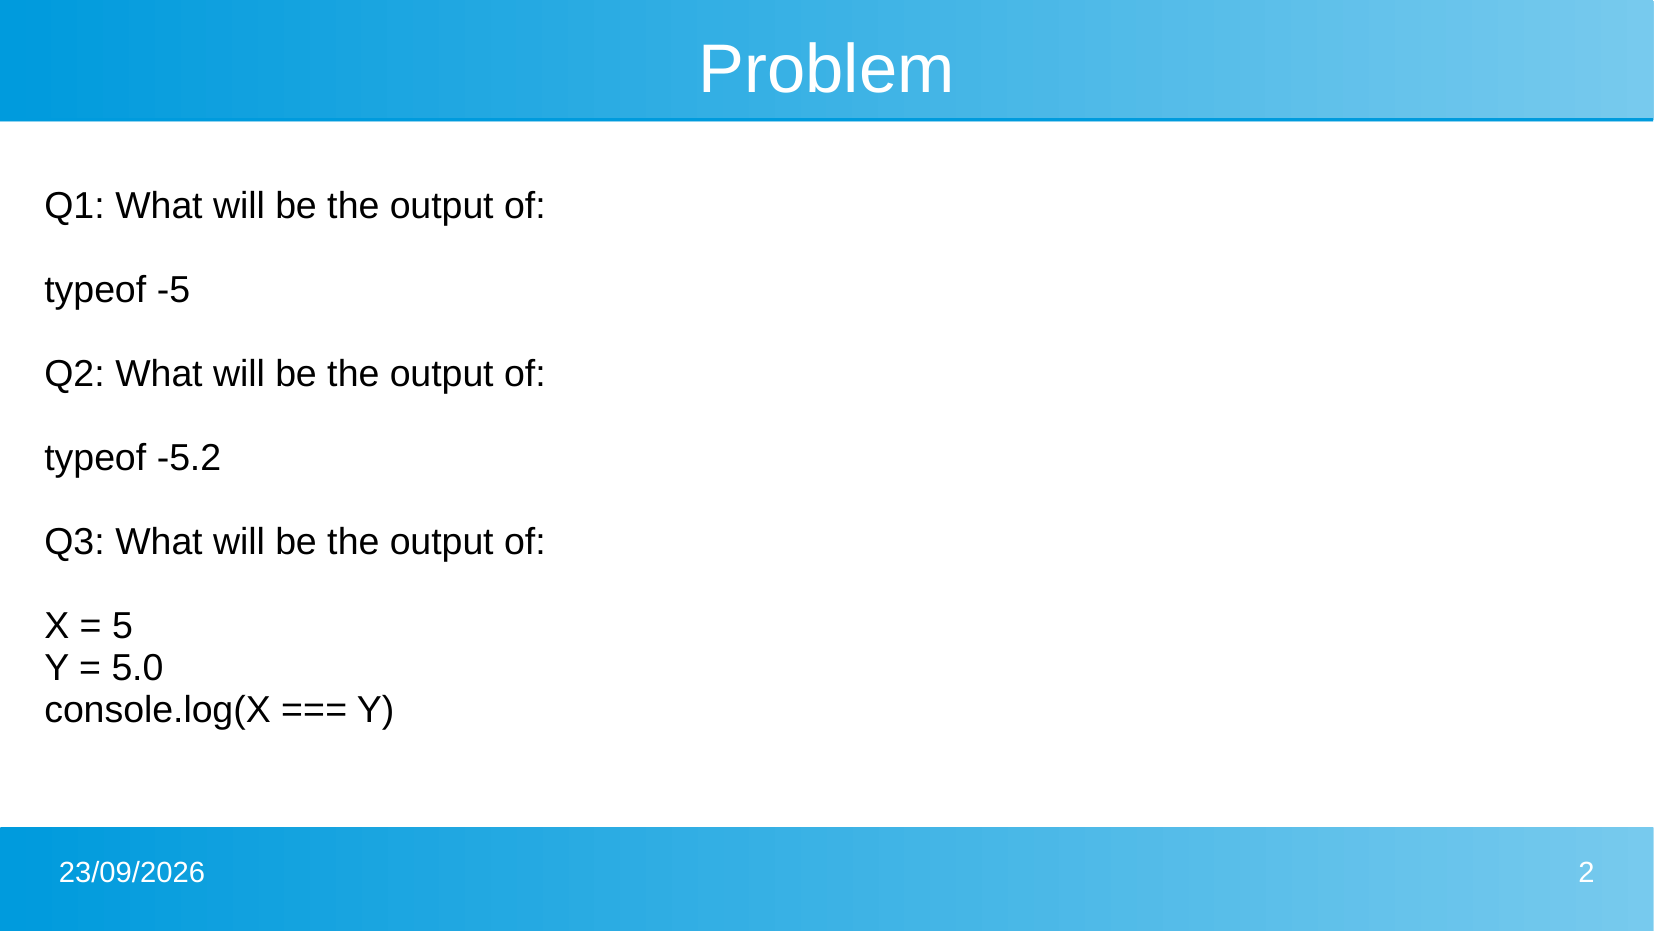

# Problem
Q1: What will be the output of:
typeof -5
Q2: What will be the output of:
typeof -5.2
Q3: What will be the output of:
X = 5
Y = 5.0
console.log(X === Y)
2